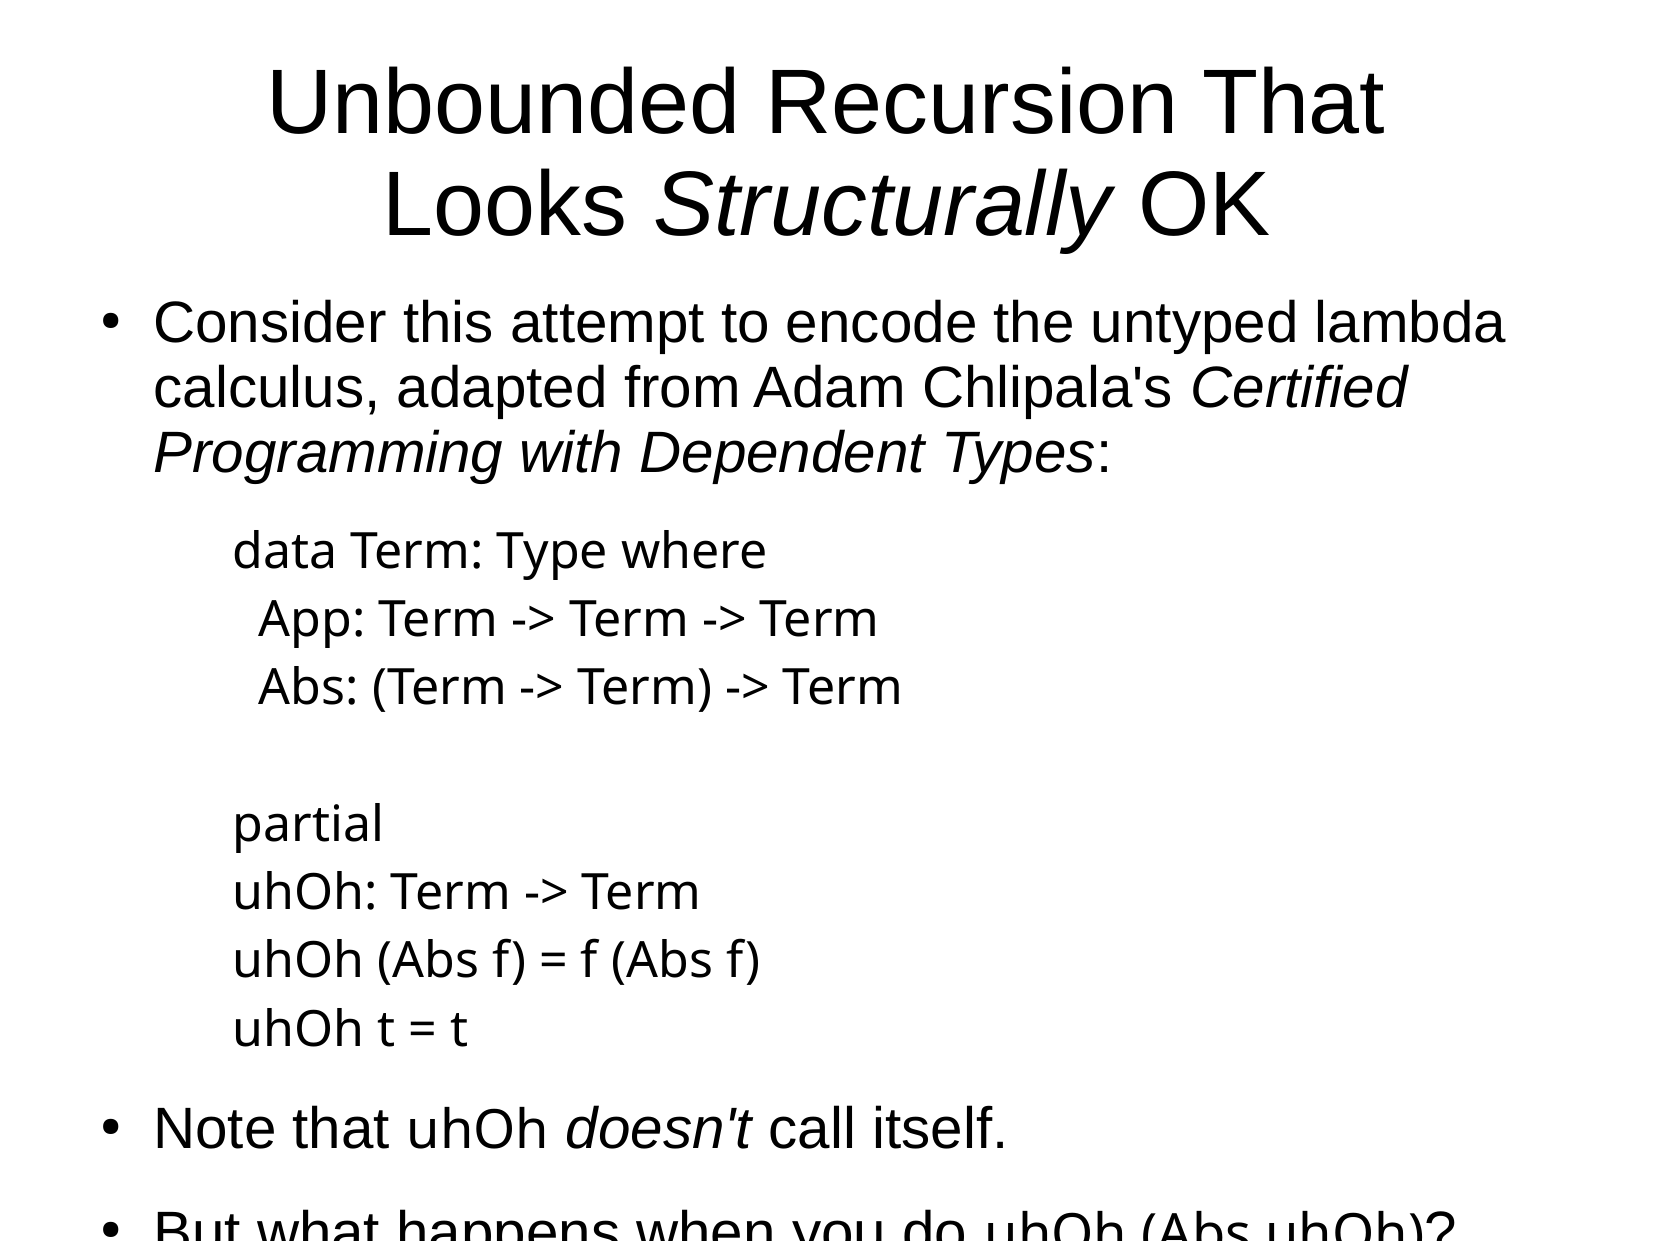

# Unbounded Recursion That Looks Structurally OK
Consider this attempt to encode the untyped lambda calculus, adapted from Adam Chlipala's Certified Programming with Dependent Types:
data Term: Type where
 App: Term -> Term -> Term
 Abs: (Term -> Term) -> Term
partial
uhOh: Term -> Term
uhOh (Abs f) = f (Abs f)
uhOh t = t
Note that uhOh doesn't call itself.
But what happens when you do uhOh (Abs uhOh)?